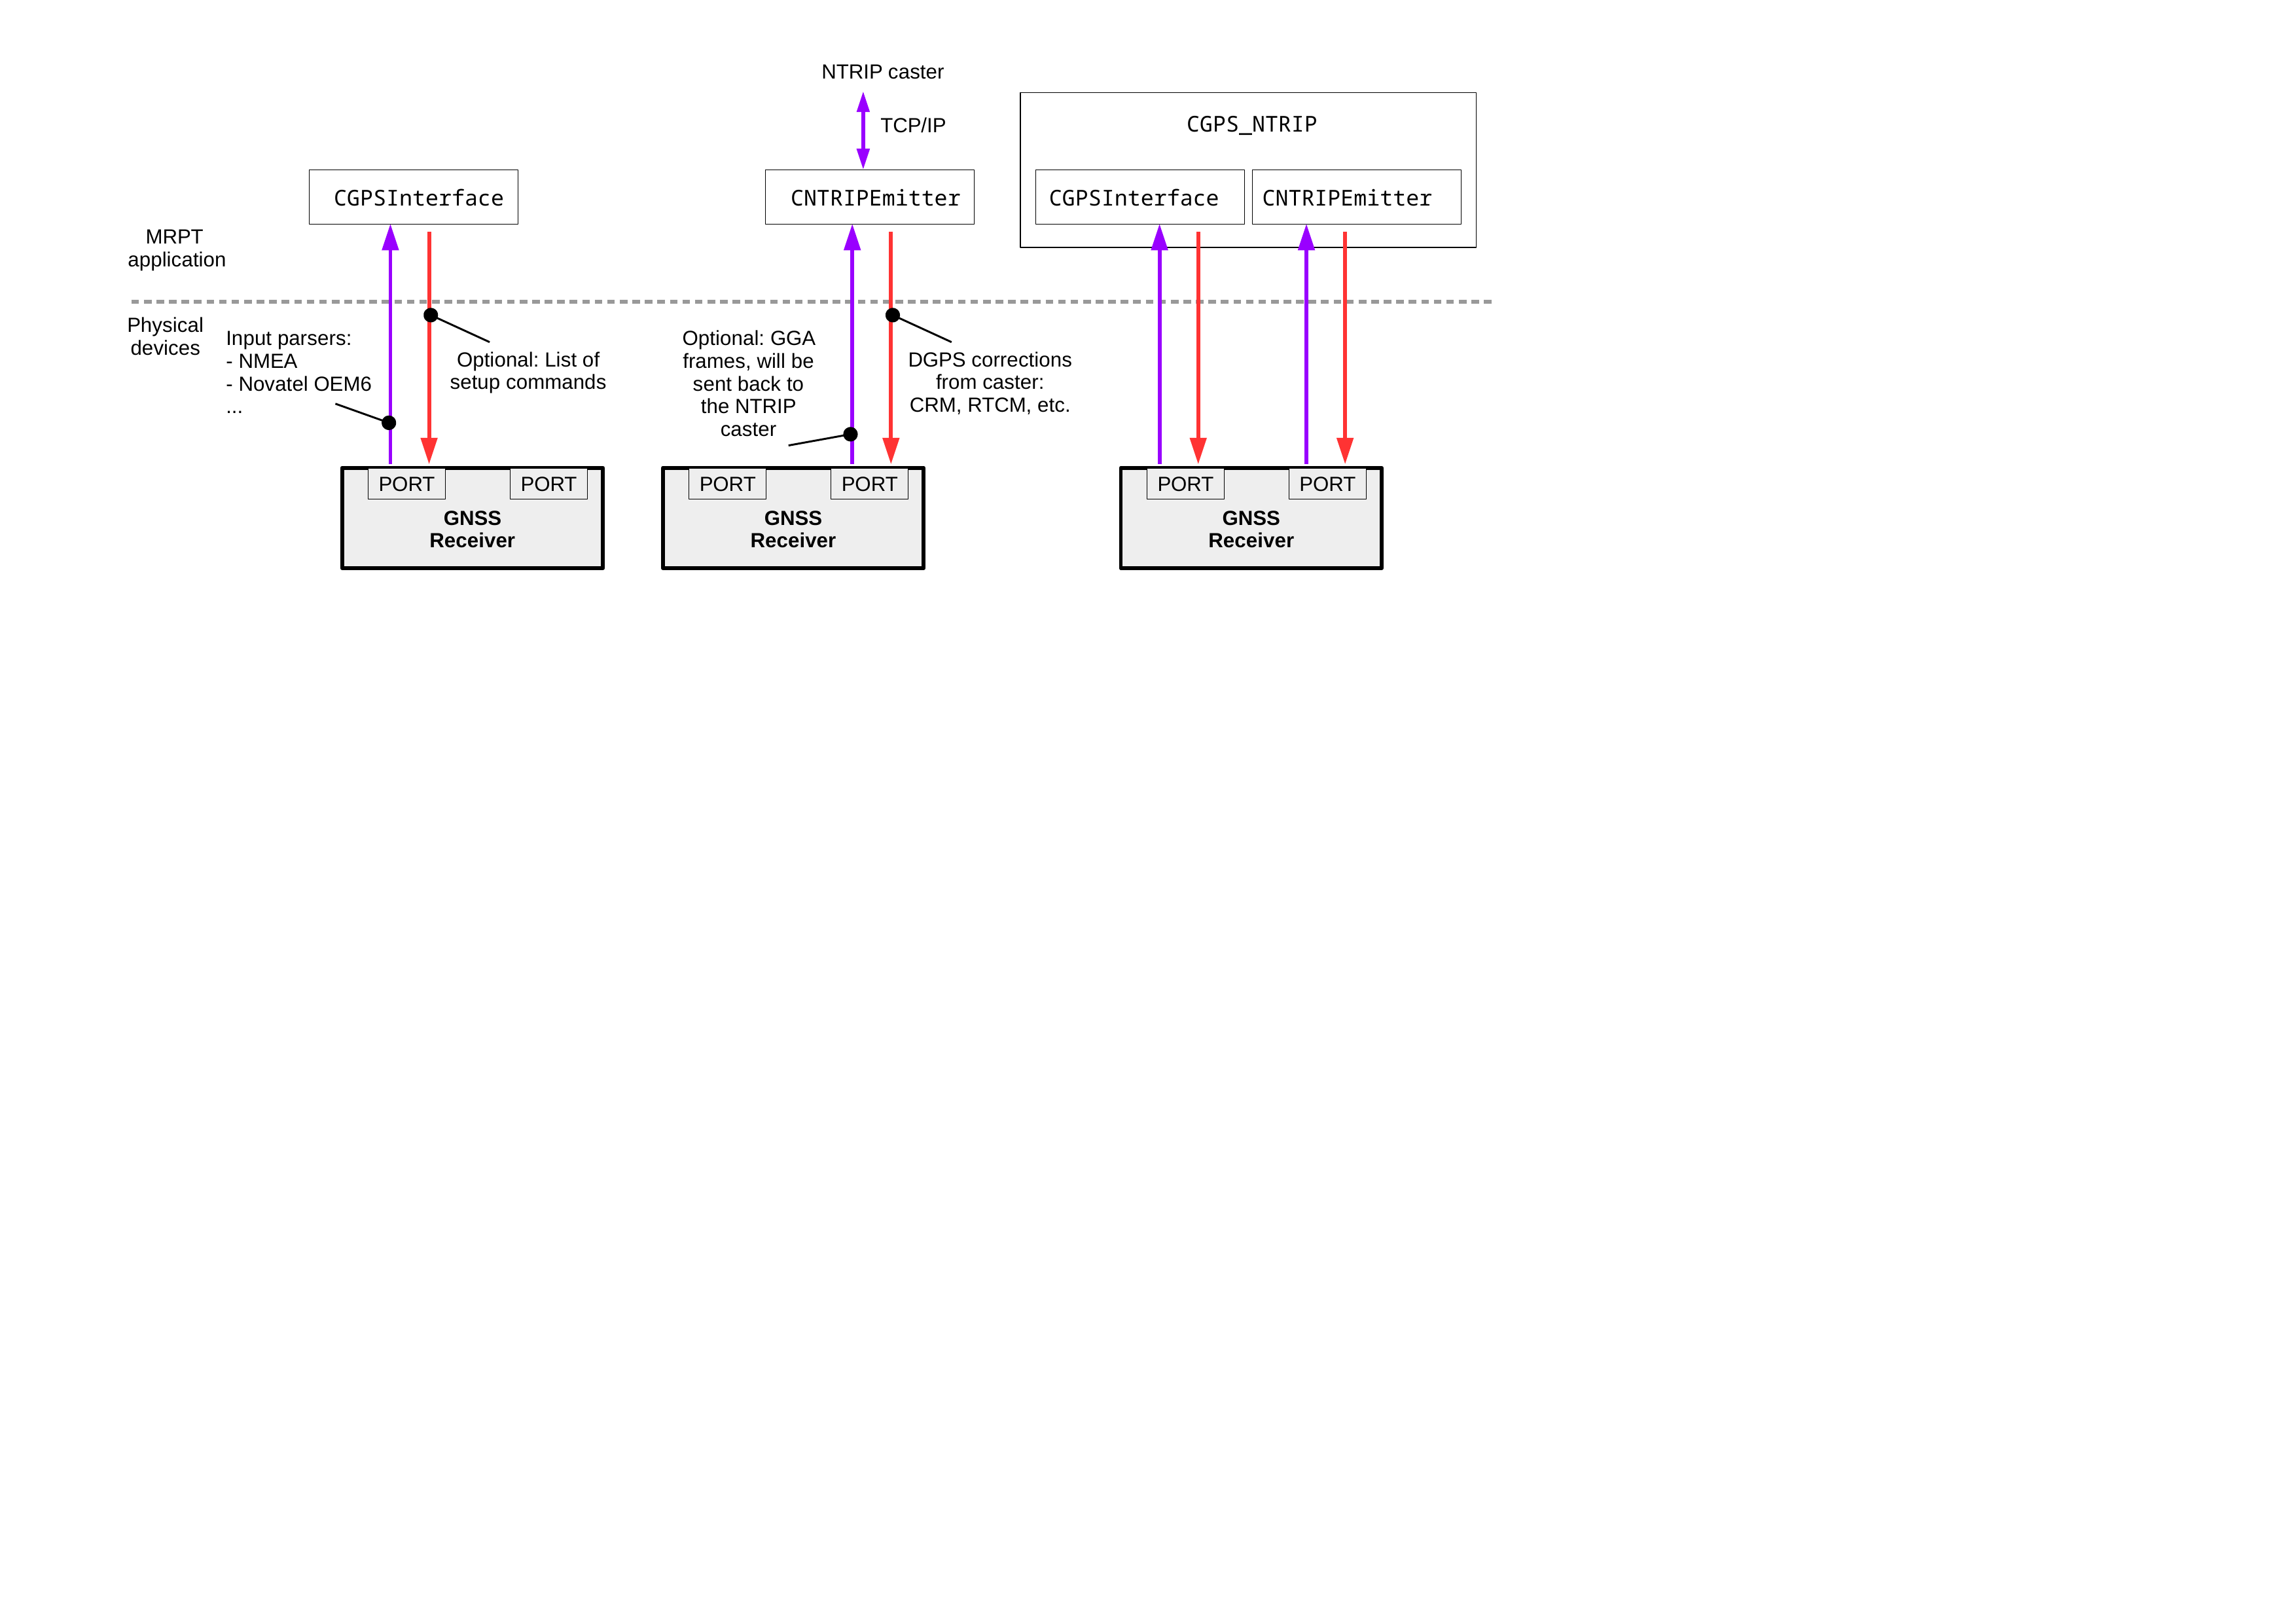

NTRIP caster
CGPS_NTRIP
TCP/IP
CGPSInterface
CGPSInterface
CNTRIPEmitter
CNTRIPEmitter
MRPT
application
Physical devices
Input parsers:
- NMEA
- Novatel OEM6
...
Optional: GGA frames, will be sent back to the NTRIP caster
Optional: List of setup commands
DGPS corrections from caster: CRM, RTCM, etc.
GNSS
Receiver
GNSS
Receiver
GNSS
Receiver
PORT
PORT
PORT
PORT
PORT
PORT